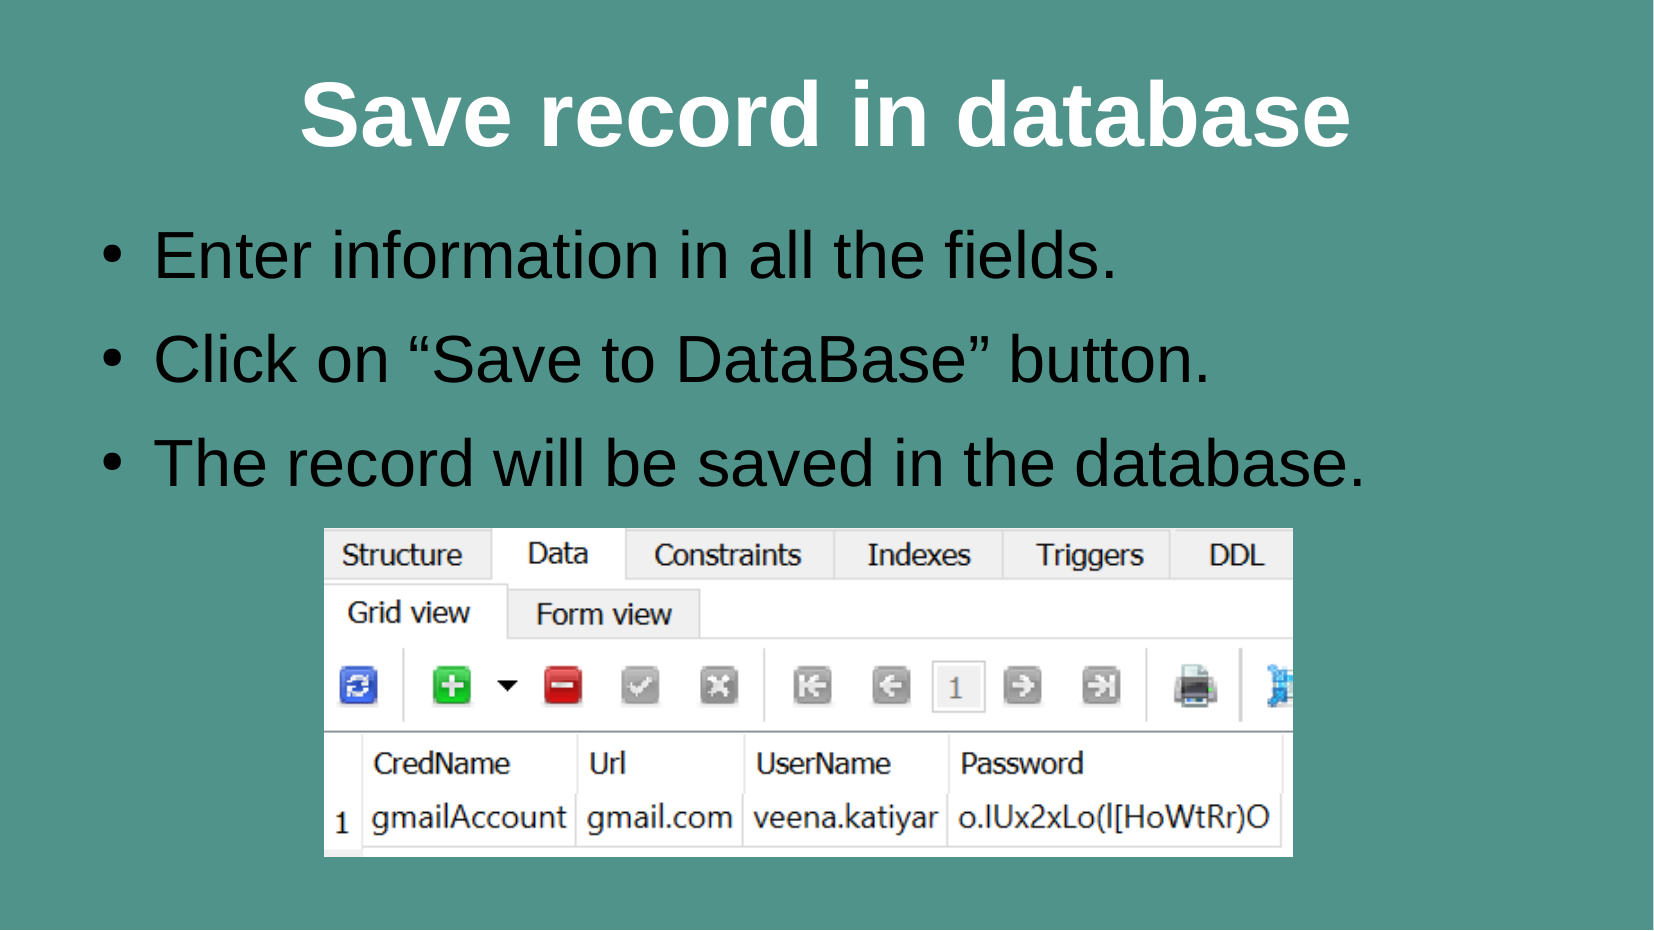

# Save record in database
Enter information in all the fields.
Click on “Save to DataBase” button.
The record will be saved in the database.